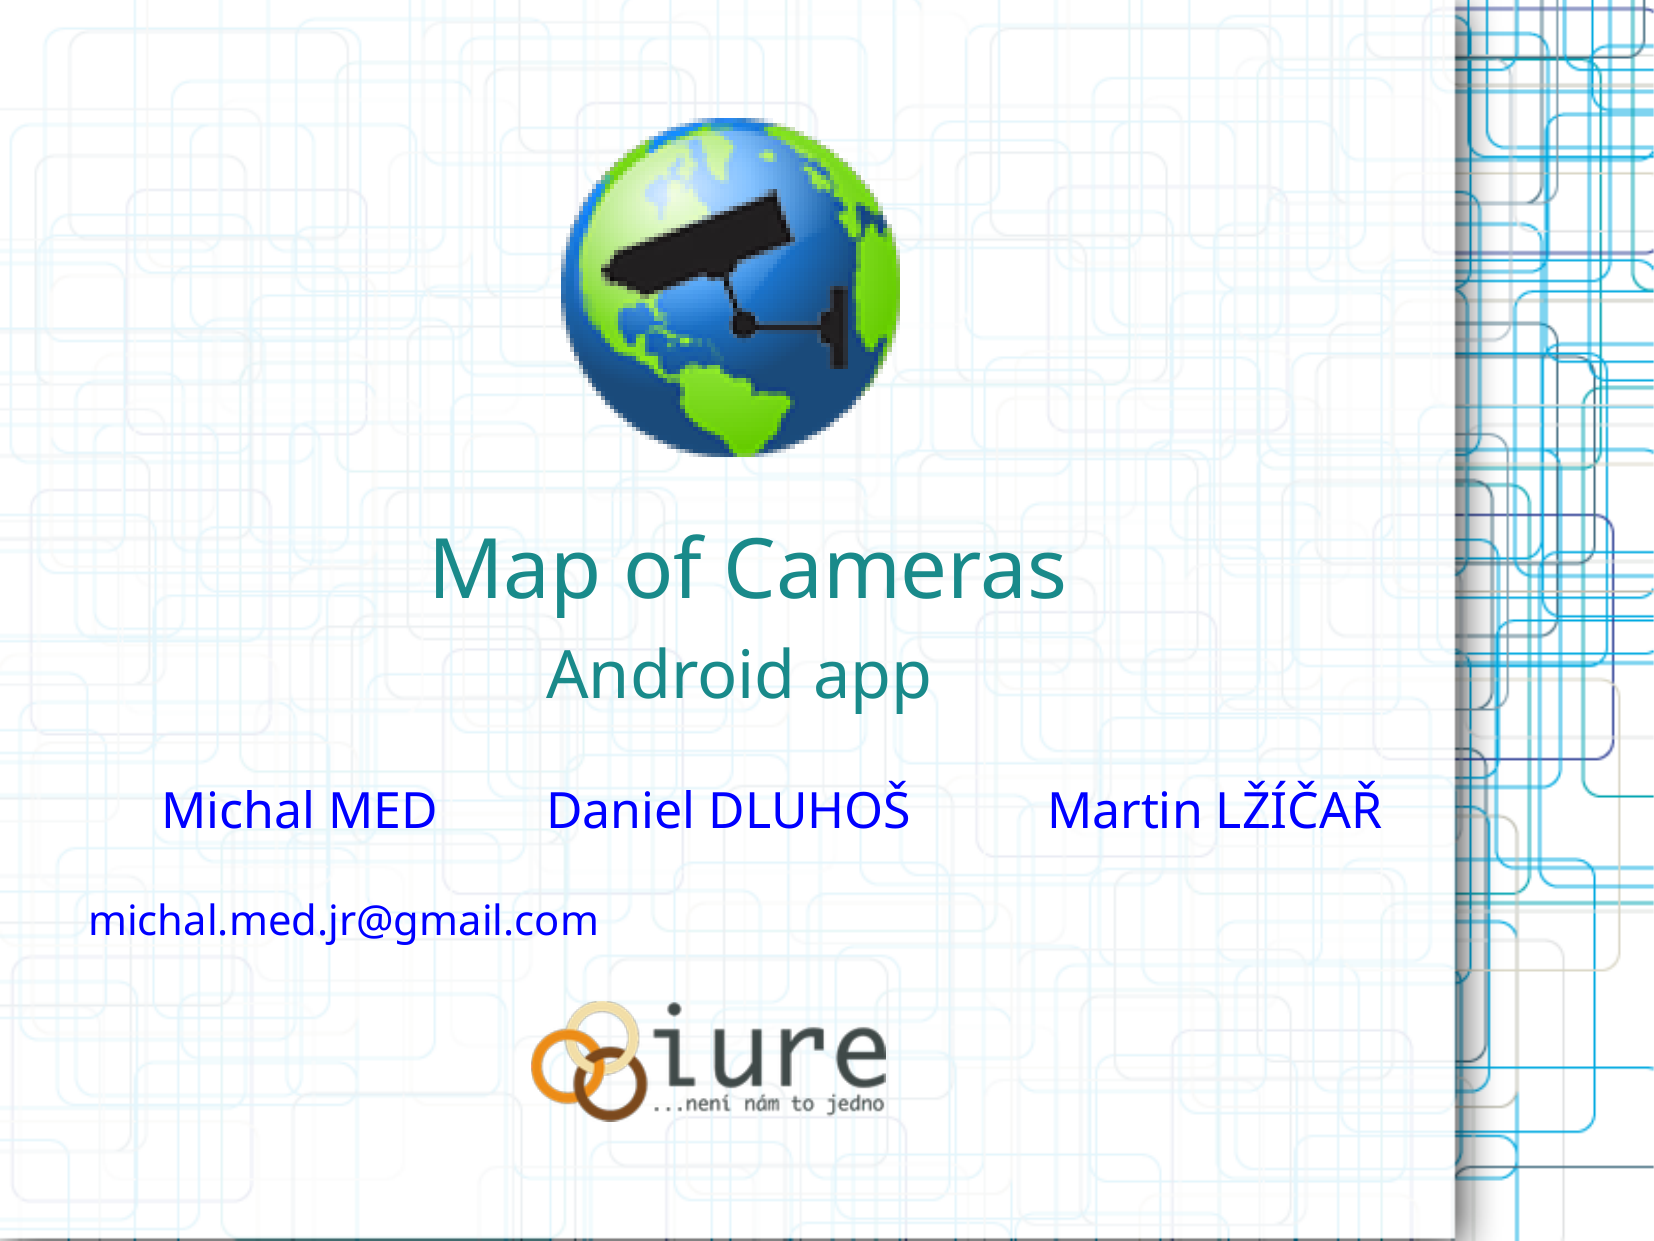

Map of Cameras
Android app
Michal MED
Daniel DLUHOŠ
Martin LŽÍČAŘ
michal.med.jr@gmail.com